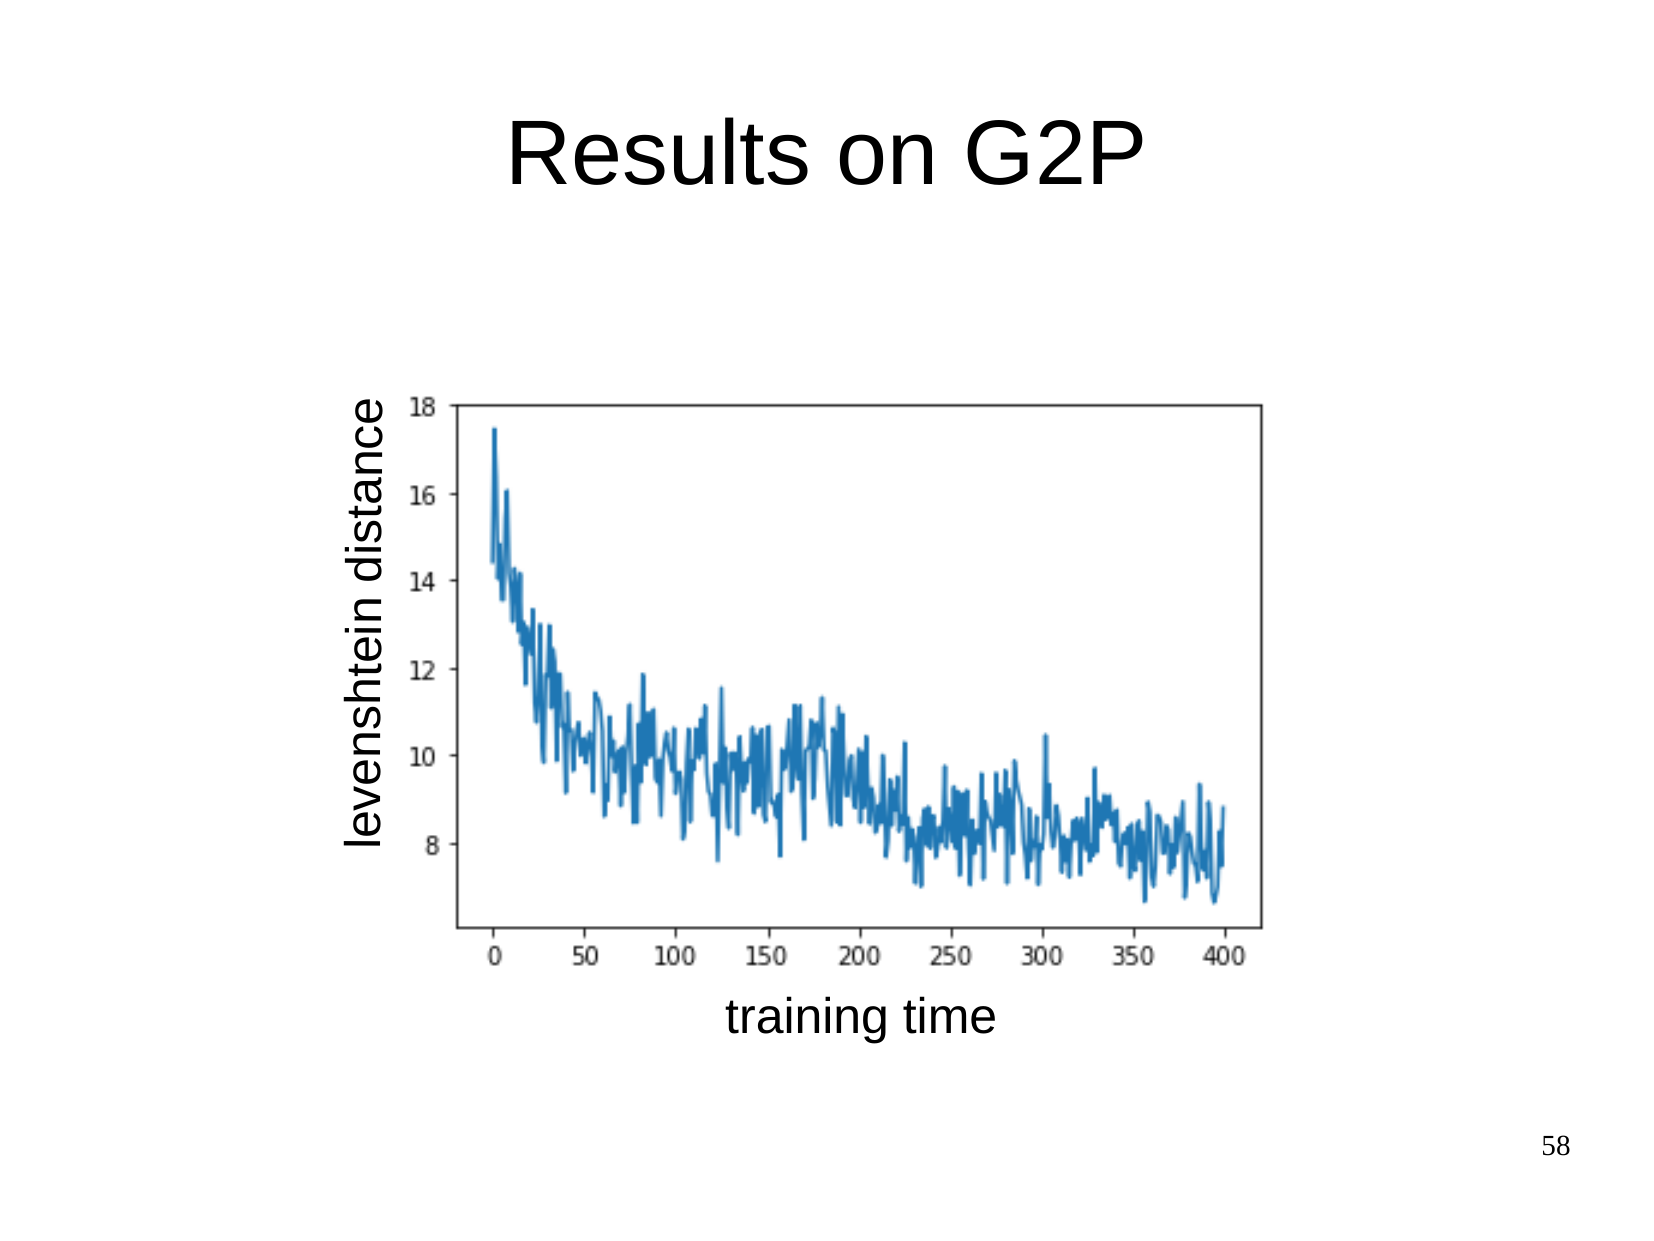

# Results on G2P
levenshtein distance
training time
58